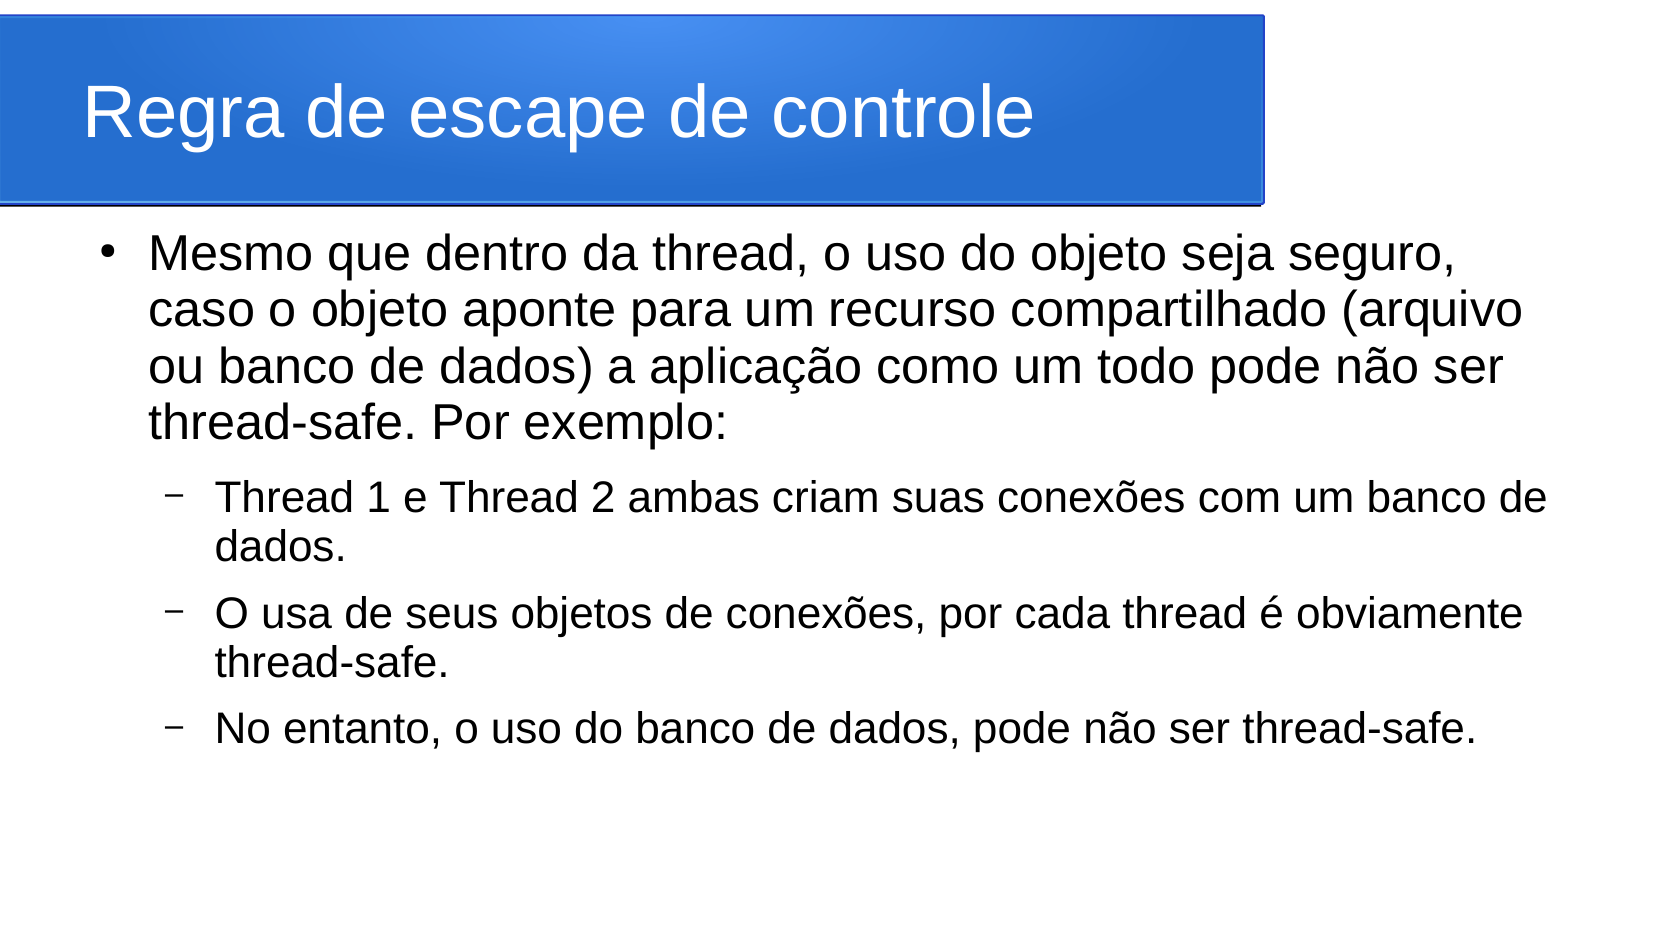

# Regra de escape de controle
Mesmo que dentro da thread, o uso do objeto seja seguro, caso o objeto aponte para um recurso compartilhado (arquivo ou banco de dados) a aplicação como um todo pode não ser thread-safe. Por exemplo:
Thread 1 e Thread 2 ambas criam suas conexões com um banco de dados.
O usa de seus objetos de conexões, por cada thread é obviamente thread-safe.
No entanto, o uso do banco de dados, pode não ser thread-safe.